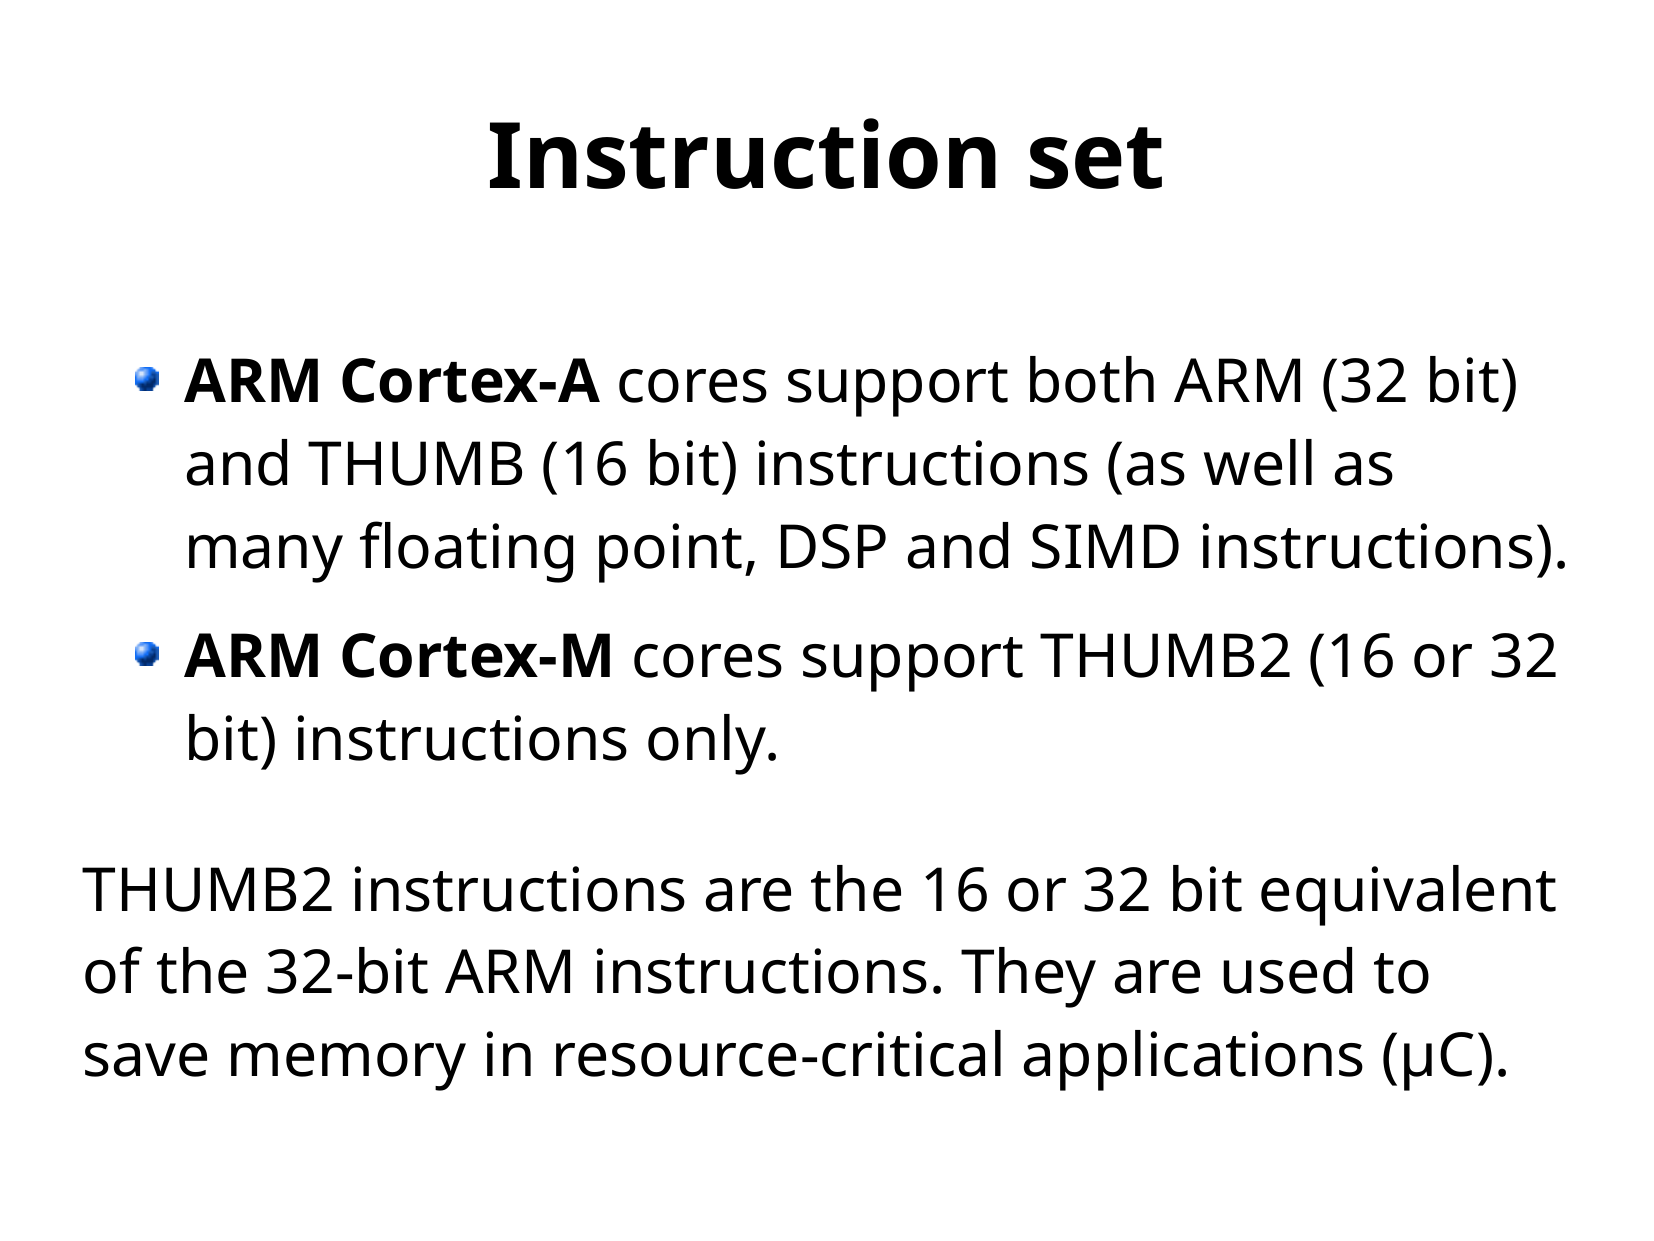

# Instruction set
ARM Cortex-A cores support both ARM (32 bit) and THUMB (16 bit) instructions (as well as many floating point, DSP and SIMD instructions).
ARM Cortex-M cores support THUMB2 (16 or 32 bit) instructions only.
THUMB2 instructions are the 16 or 32 bit equivalent of the 32-bit ARM instructions. They are used to save memory in resource-critical applications (μC).